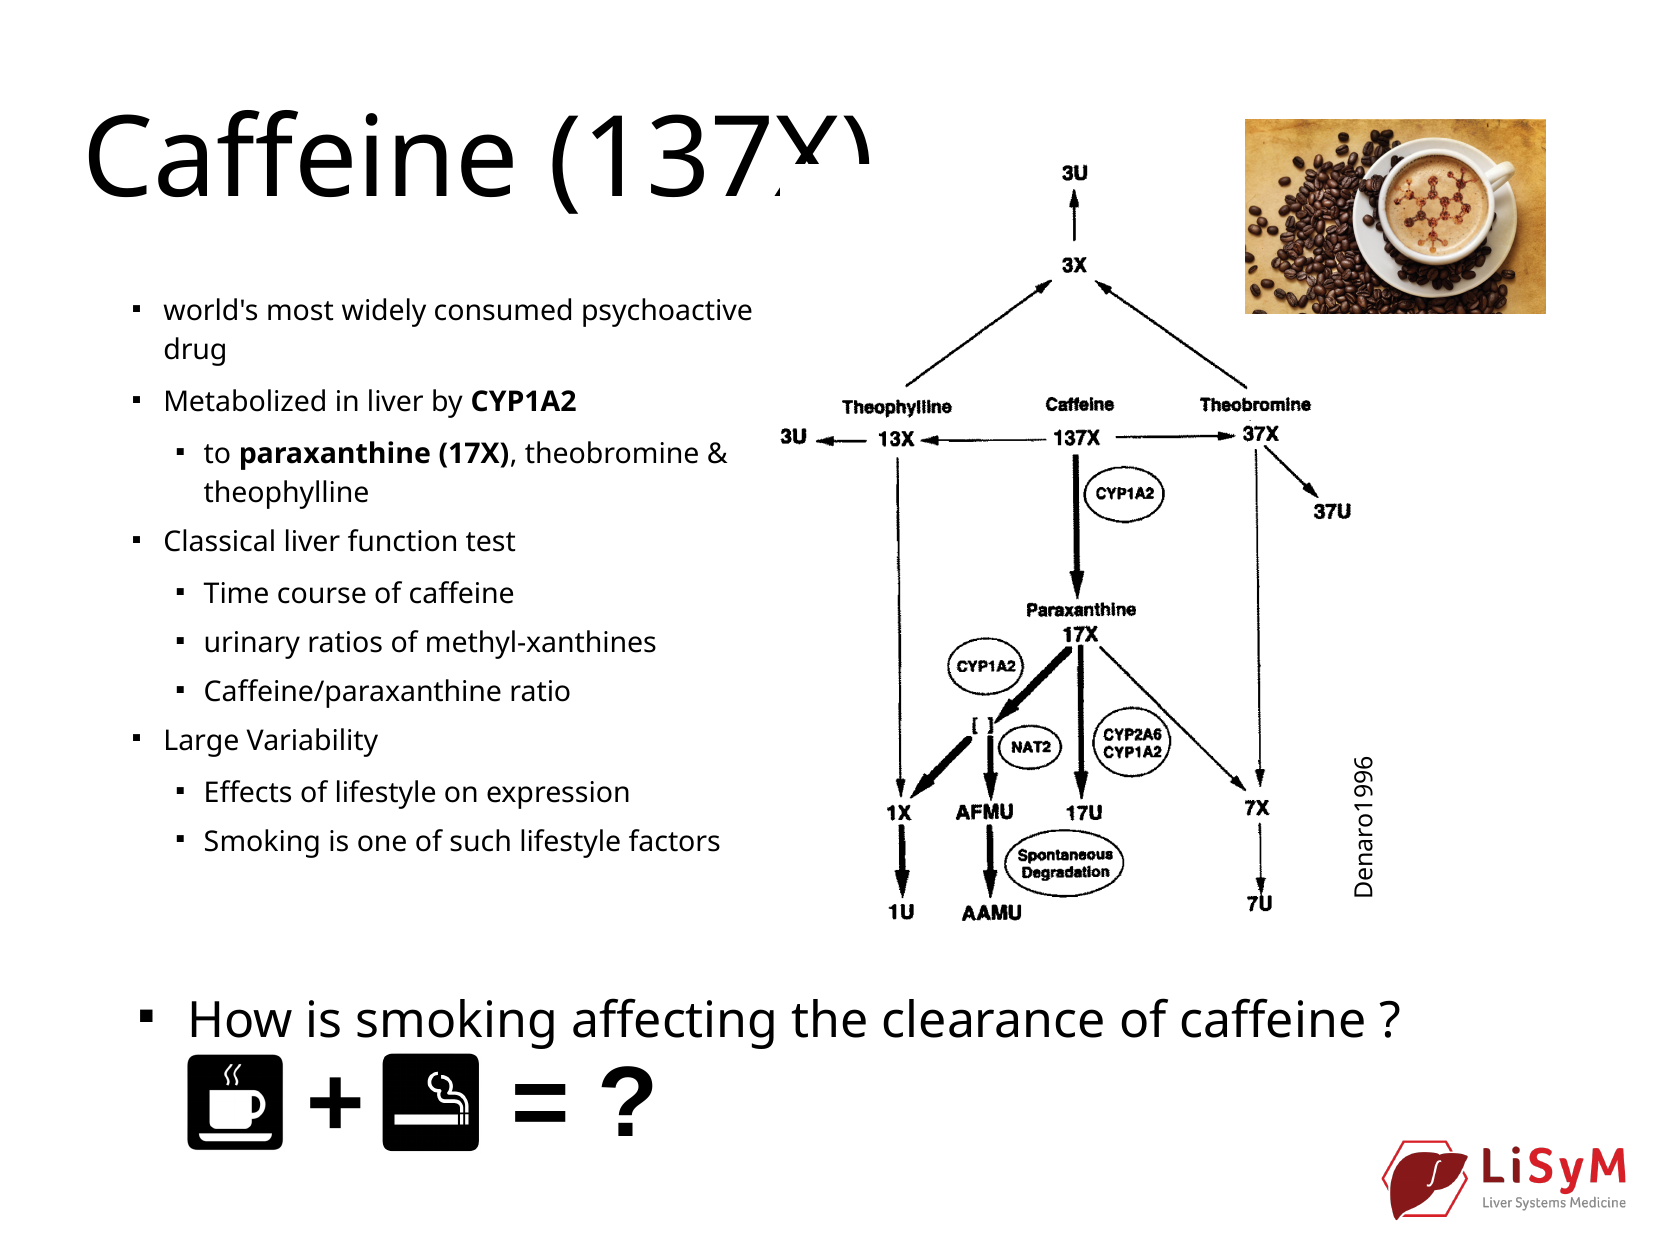

# Caffeine (137X)
world's most widely consumed psychoactive drug
Metabolized in liver by CYP1A2
to paraxanthine (17X), theobromine & theophylline
Classical liver function test
Time course of caffeine
urinary ratios of methyl-xanthines
Caffeine/paraxanthine ratio
Large Variability
Effects of lifestyle on expression
Smoking is one of such lifestyle factors
Denaro1996
How is smoking affecting the clearance of caffeine ?
+
= ?